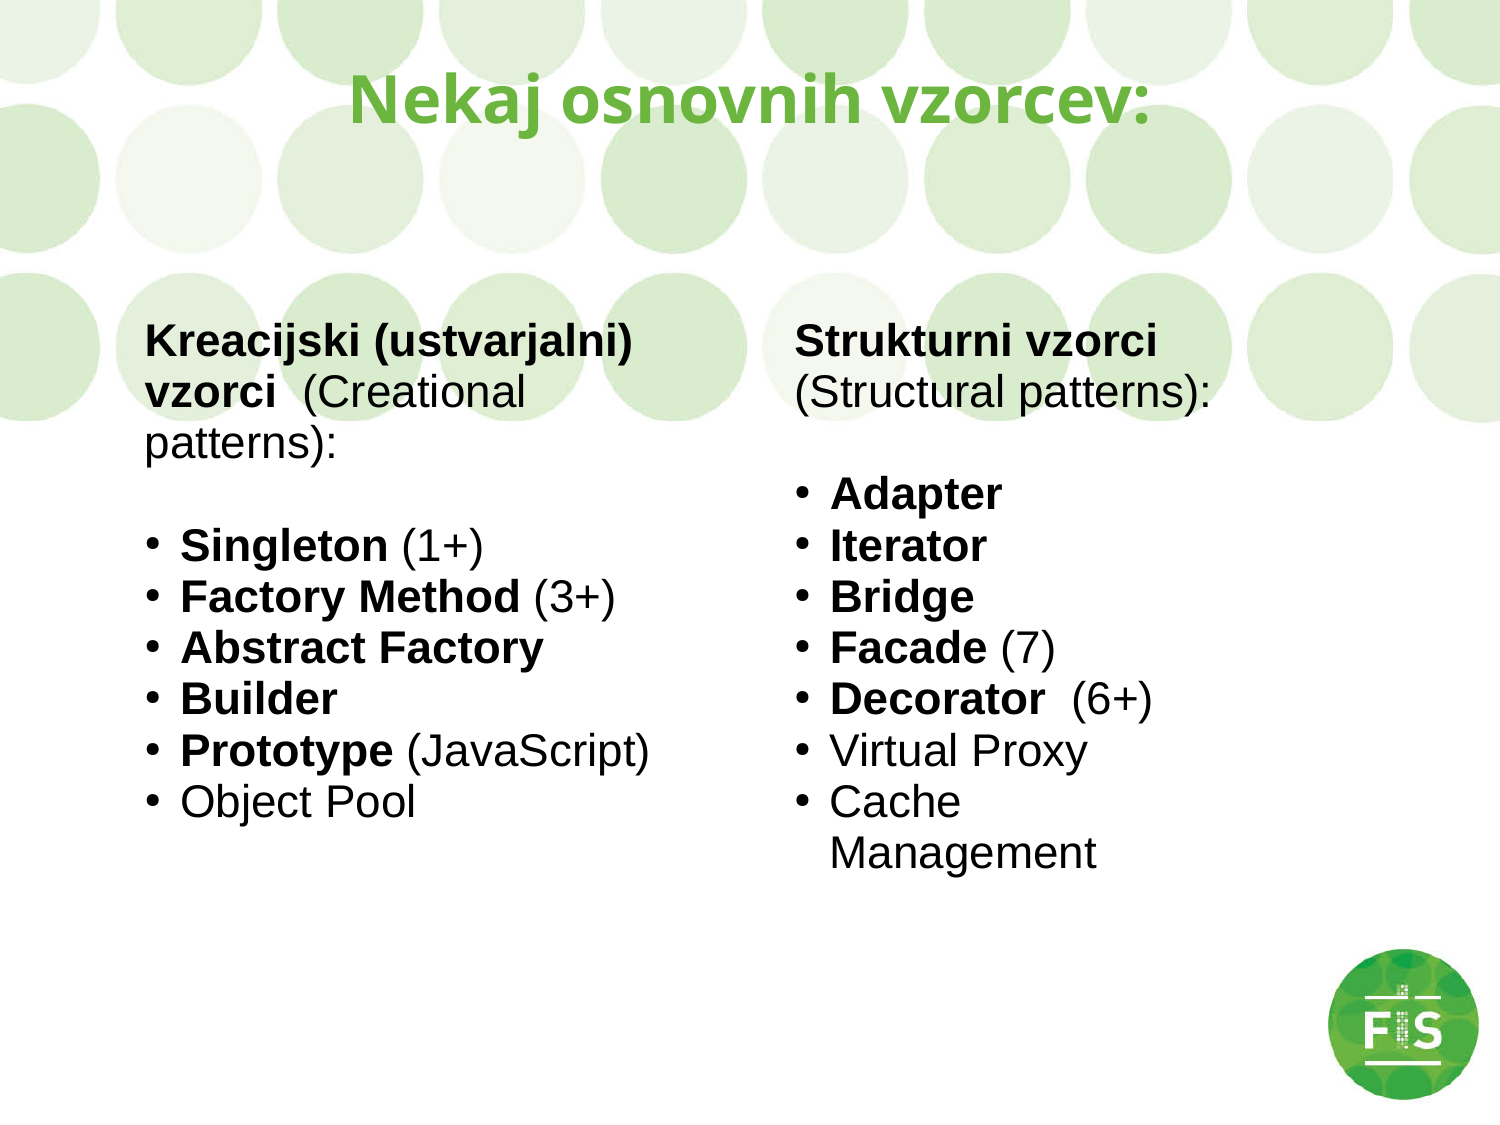

# Nekaj osnovnih vzorcev:
Kreacijski (ustvarjalni) vzorci (Creational patterns):
Singleton (1+)
Factory Method (3+)
Abstract Factory
Builder
Prototype (JavaScript)
Object Pool
Strukturni vzorci (Structural patterns):
Adapter
Iterator
Bridge
Facade (7)
Decorator (6+)
Virtual Proxy
Cache Management